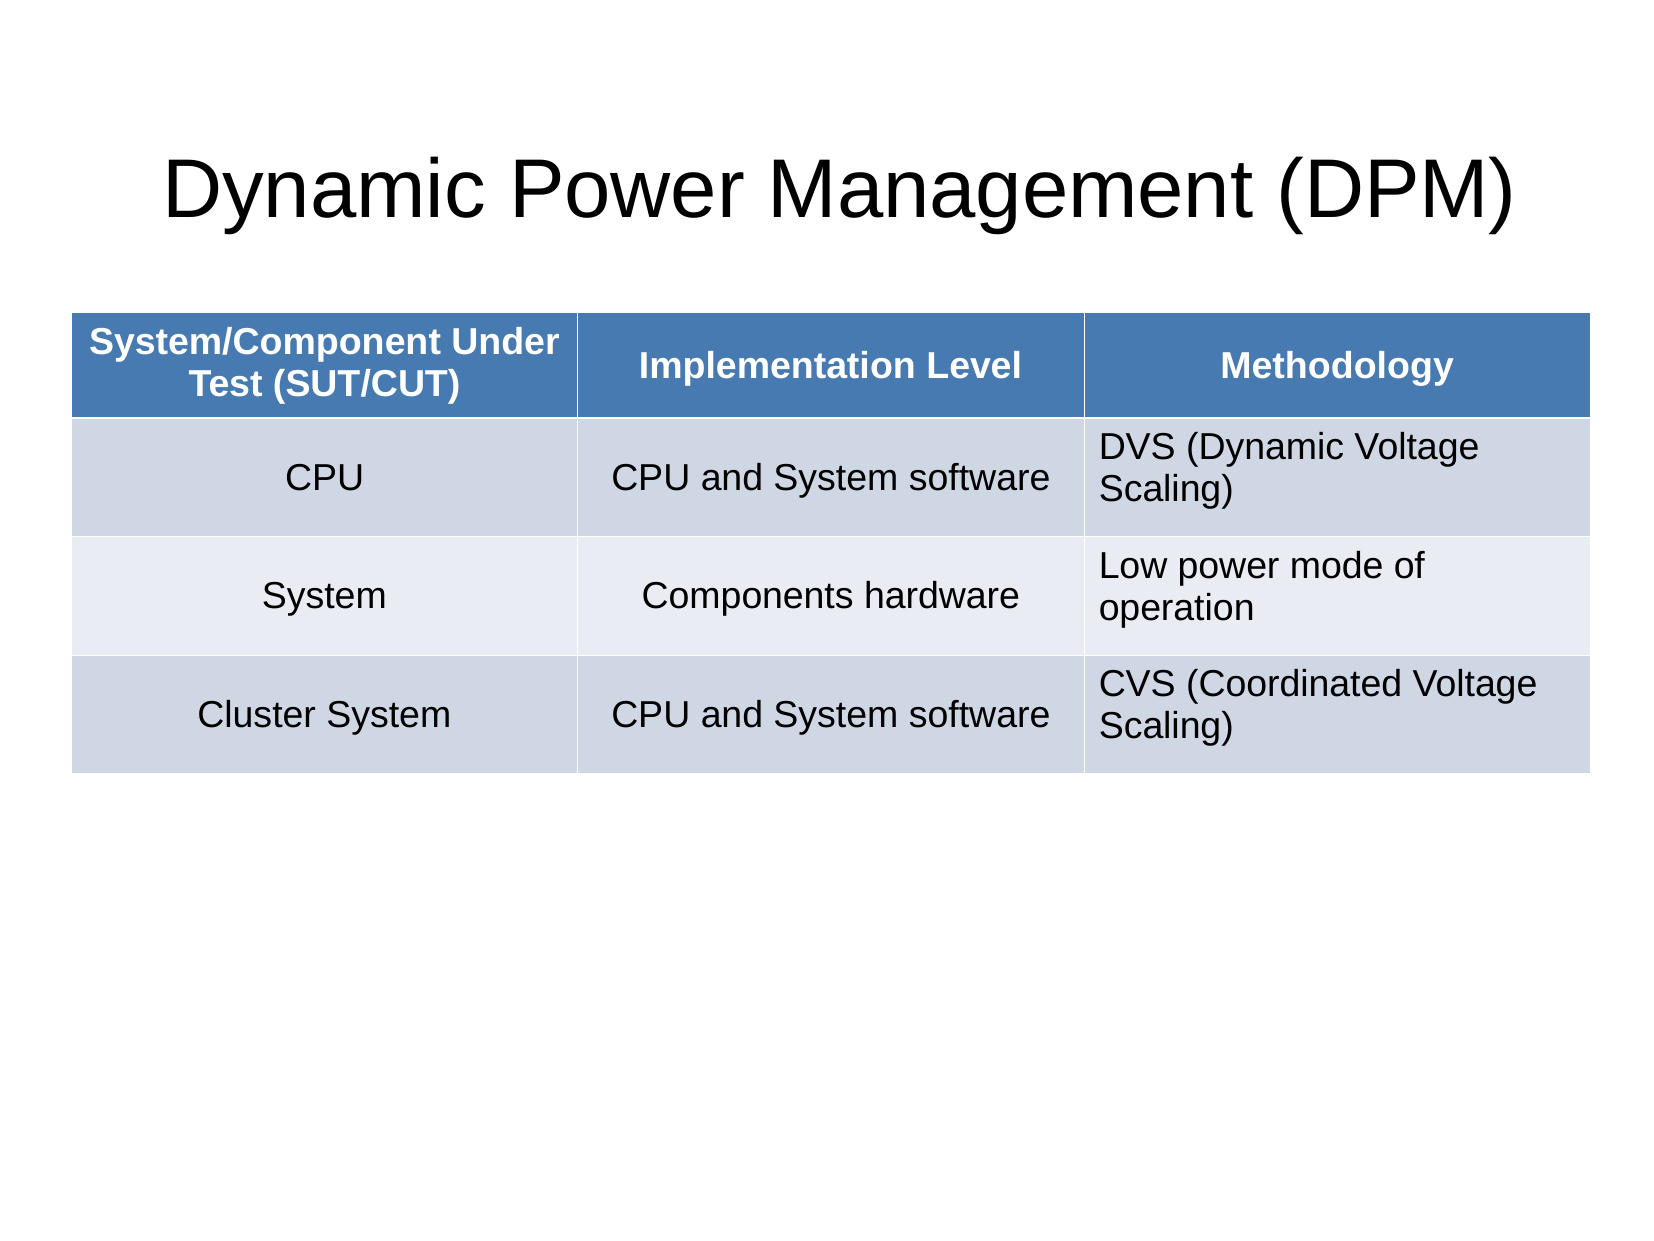

# Dynamic Power Management (DPM)
| System/Component Under Test (SUT/CUT) | Implementation Level | Methodology |
| --- | --- | --- |
| CPU | CPU and System software | DVS (Dynamic Voltage Scaling) |
| System | Components hardware | Low power mode of operation |
| Cluster System | CPU and System software | CVS (Coordinated Voltage Scaling) |